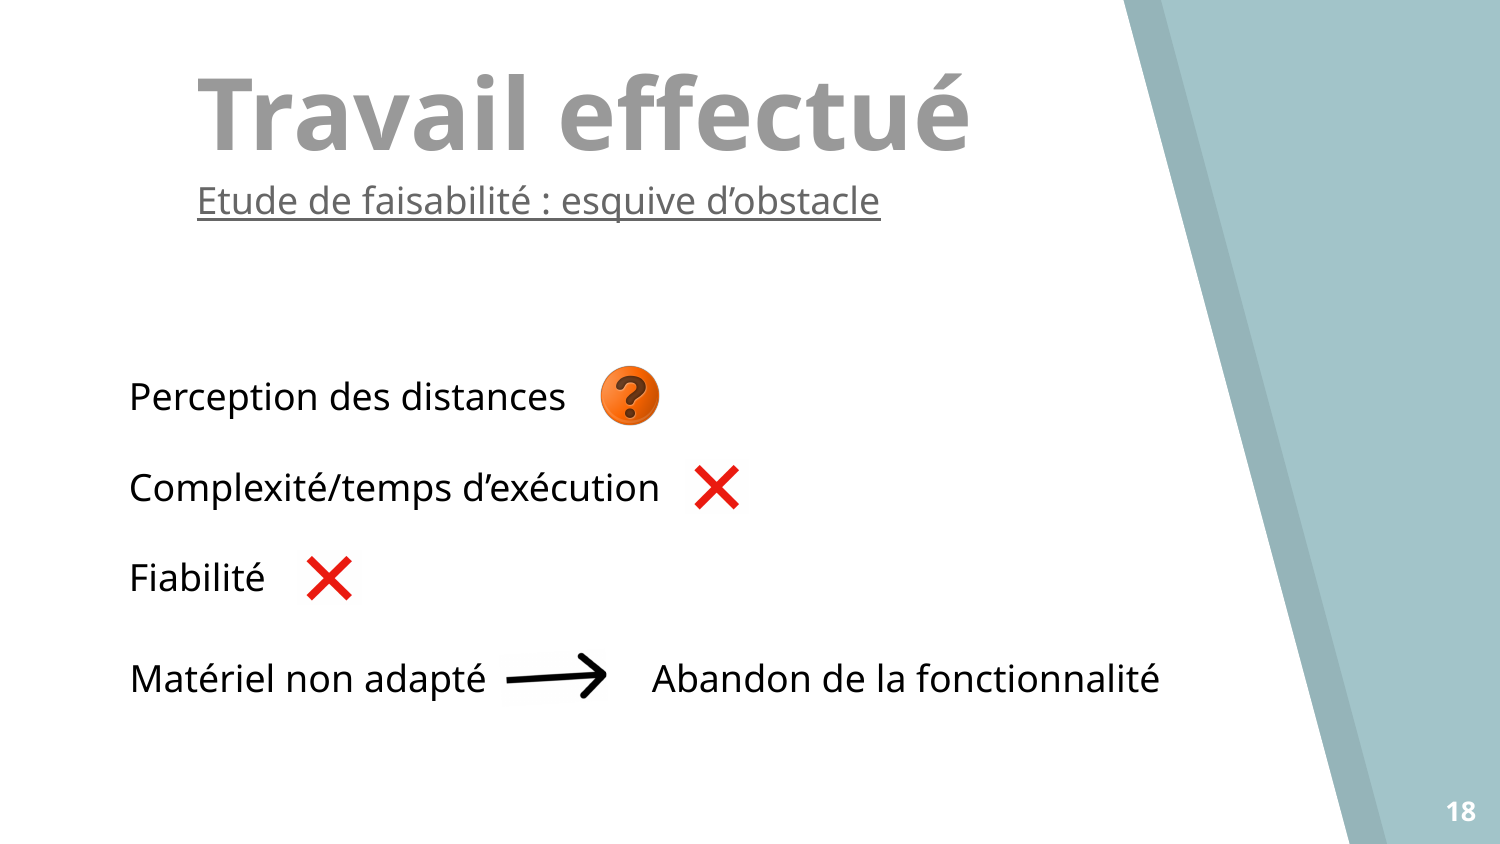

# Travail effectué
Etude de faisabilité : esquive d’obstacle
Perception des distances
Complexité/temps d’exécution
Fiabilité
 Matériel non adapté Abandon de la fonctionnalité
18